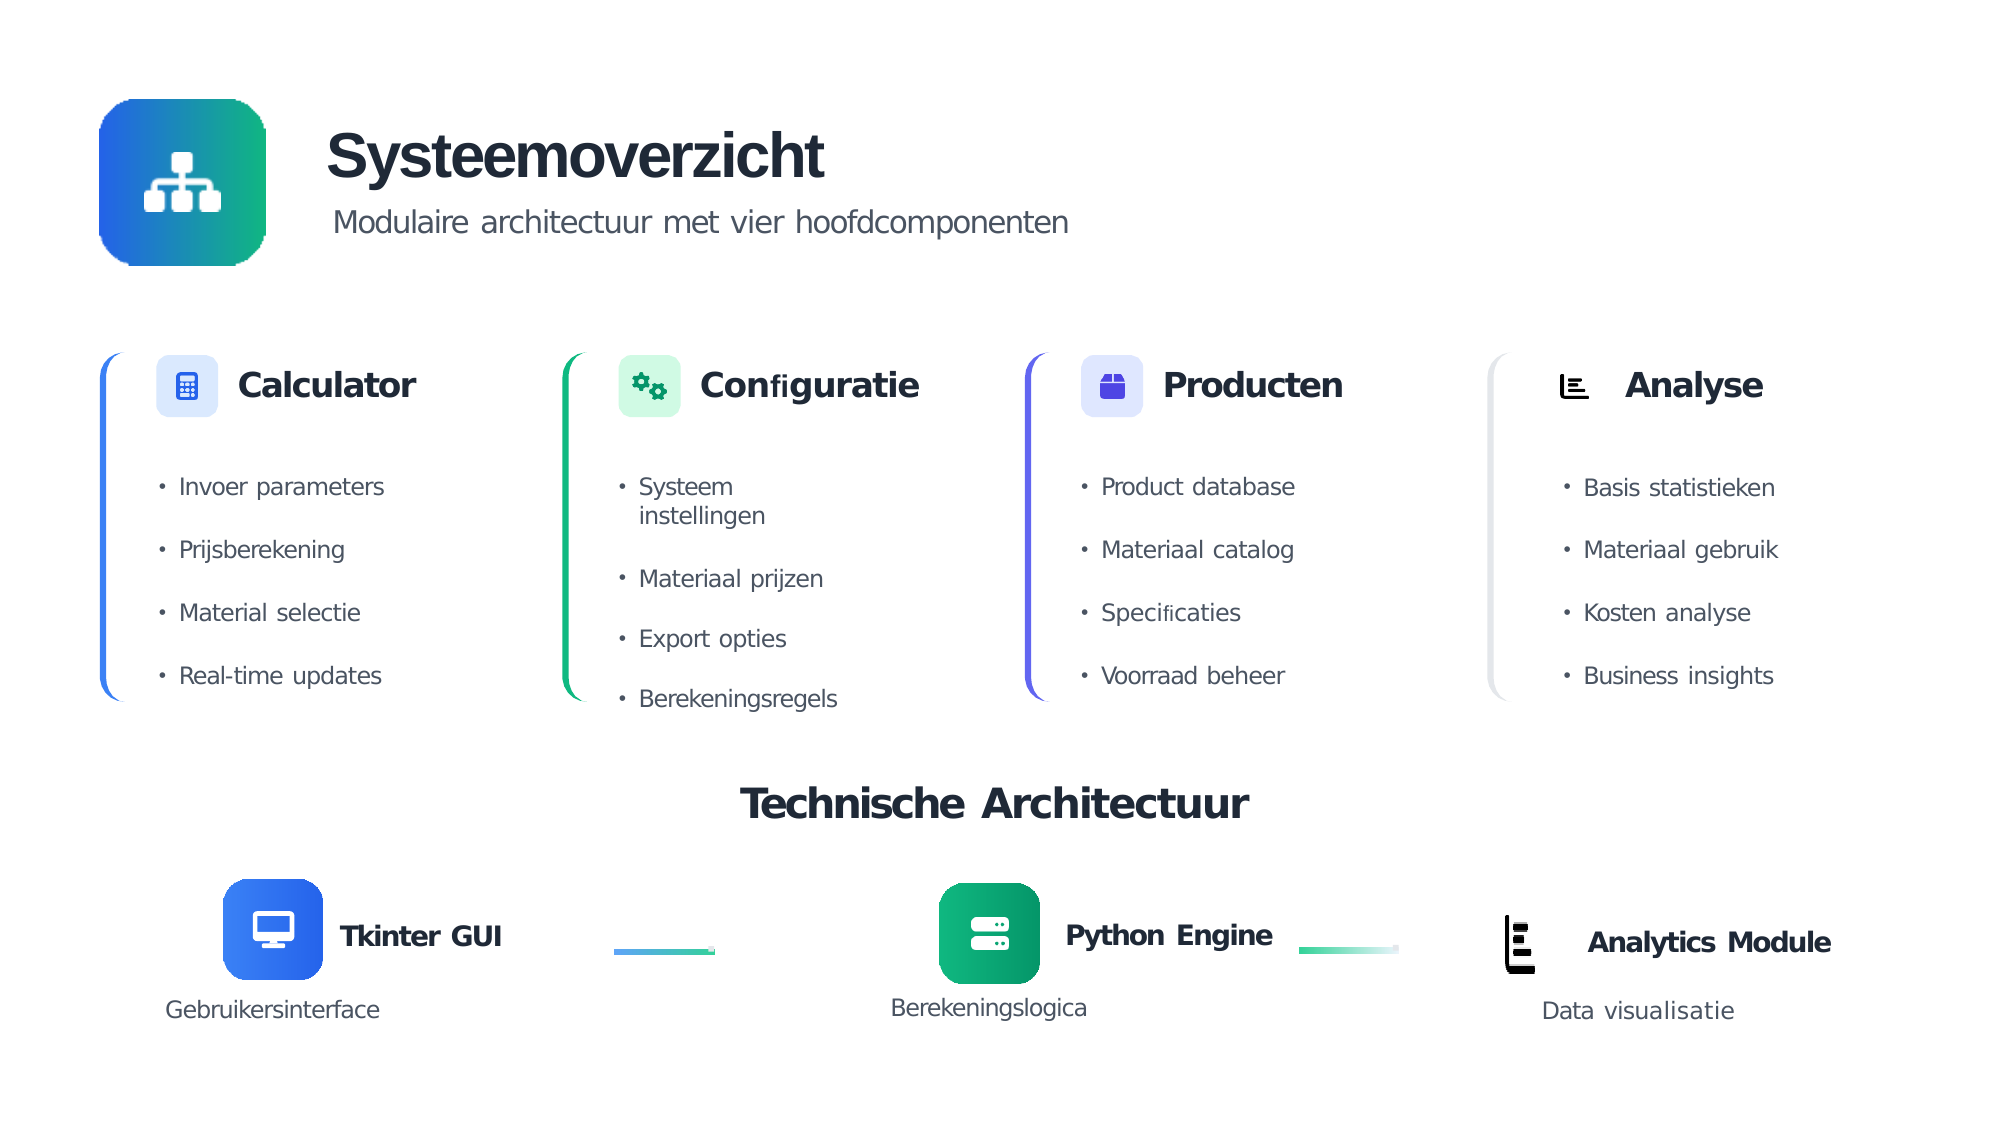

# Systeemoverzicht
Modulaire architectuur met vier hoofdcomponenten
Calculator
Conﬁguratie
Producten
Analyse
Invoer parameters
Prijsberekening
Material selectie
Real-time updates
Systeem instellingen
Materiaal prijzen
Export opties
Berekeningsregels
Product database
Materiaal catalog
Speciﬁcaties
Voorraad beheer
Basis statistieken
Materiaal gebruik
Kosten analyse
Business insights
Technische Architectuur
Python Engine
Tkinter GUI
Analytics Module
Berekeningslogica
Gebruikersinterface
Data visualisatie